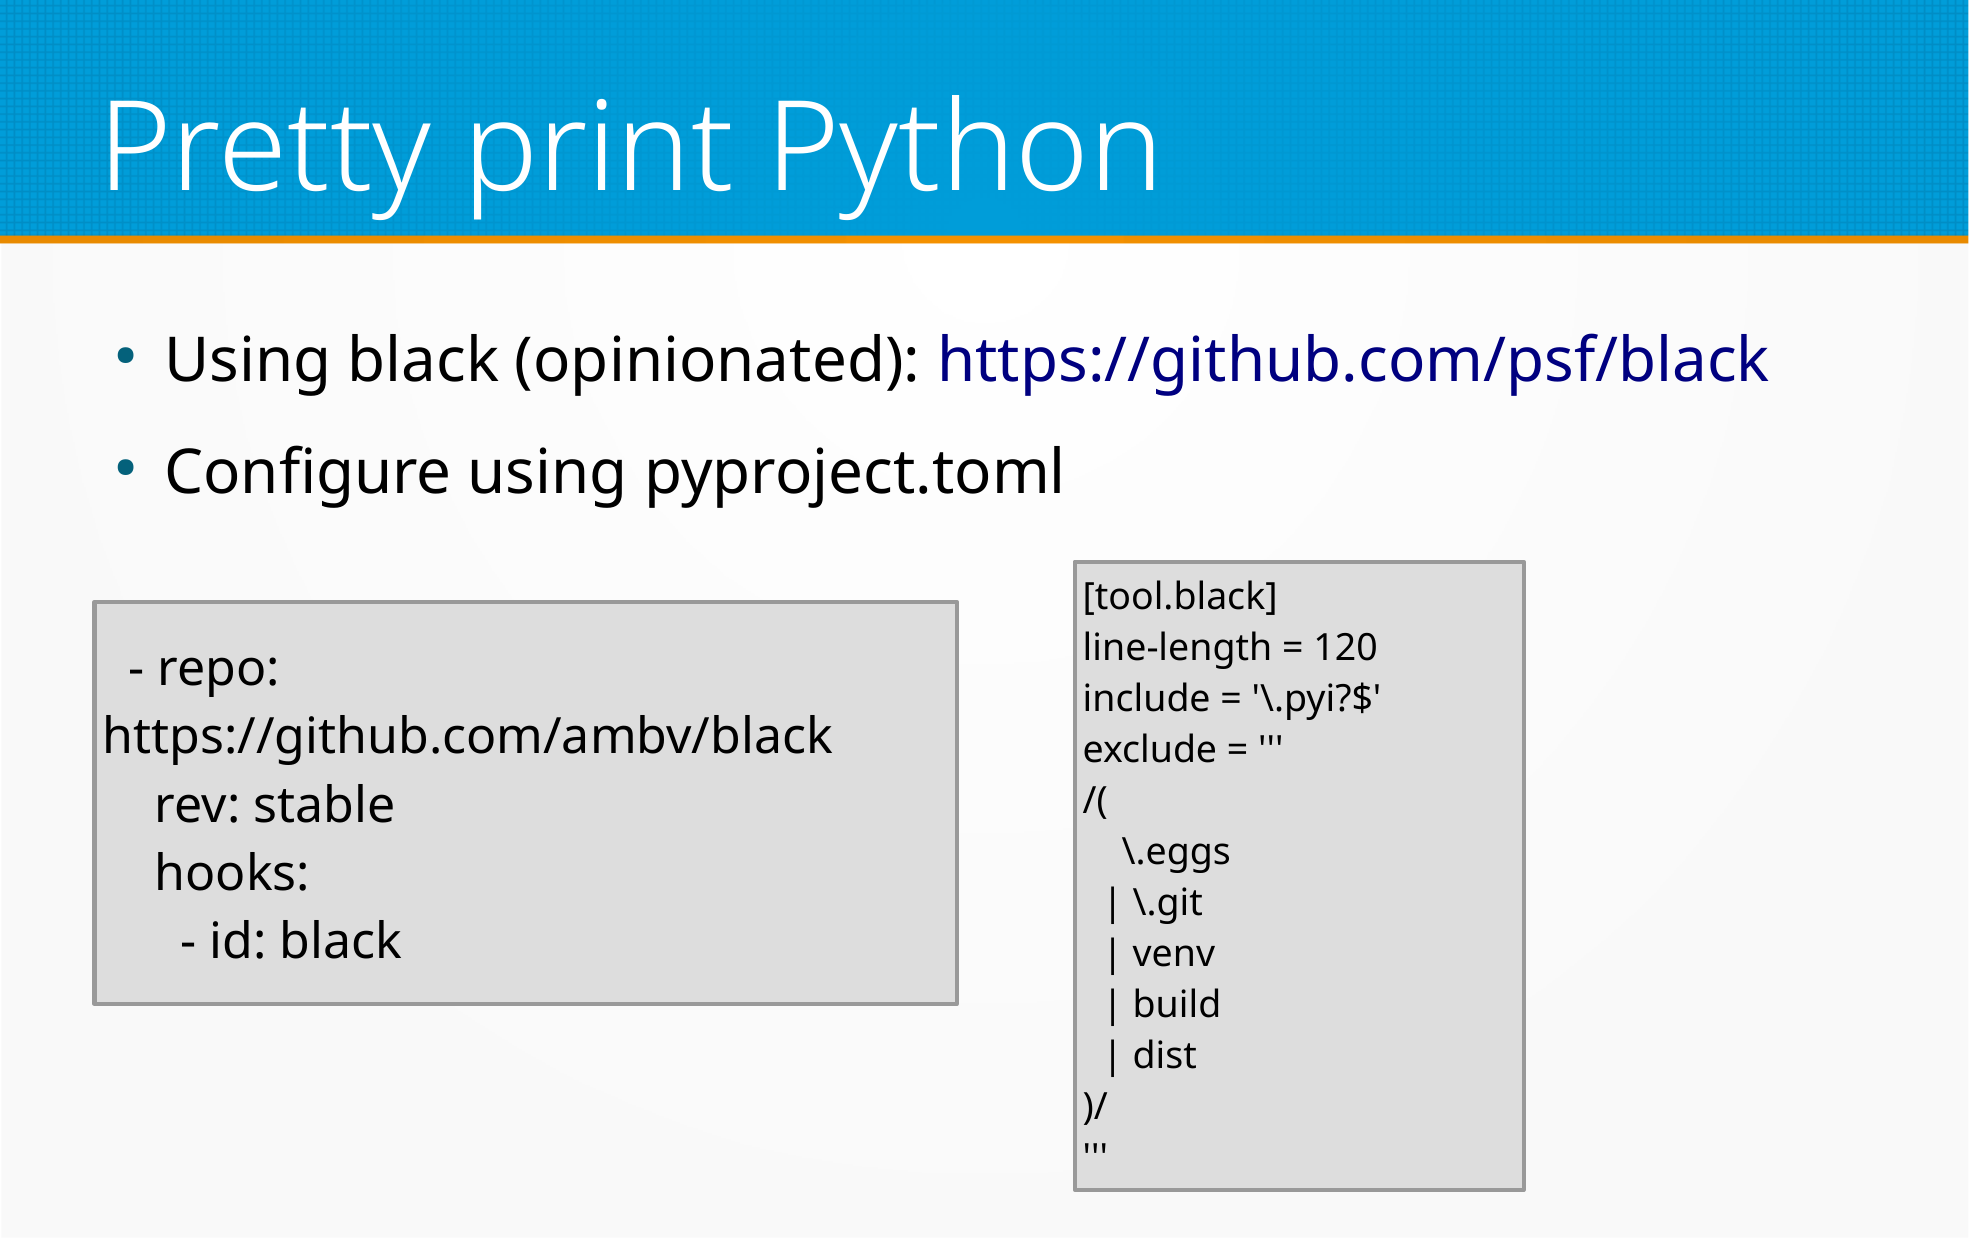

# Pretty print Python
Using black (opinionated): https://github.com/psf/black
Configure using pyproject.toml
[tool.black]
line-length = 120
include = '\.pyi?$'
exclude = '''
/(
 \.eggs
 | \.git
 | venv
 | build
 | dist
)/
'''
 - repo: https://github.com/ambv/black
 rev: stable
 hooks:
 - id: black